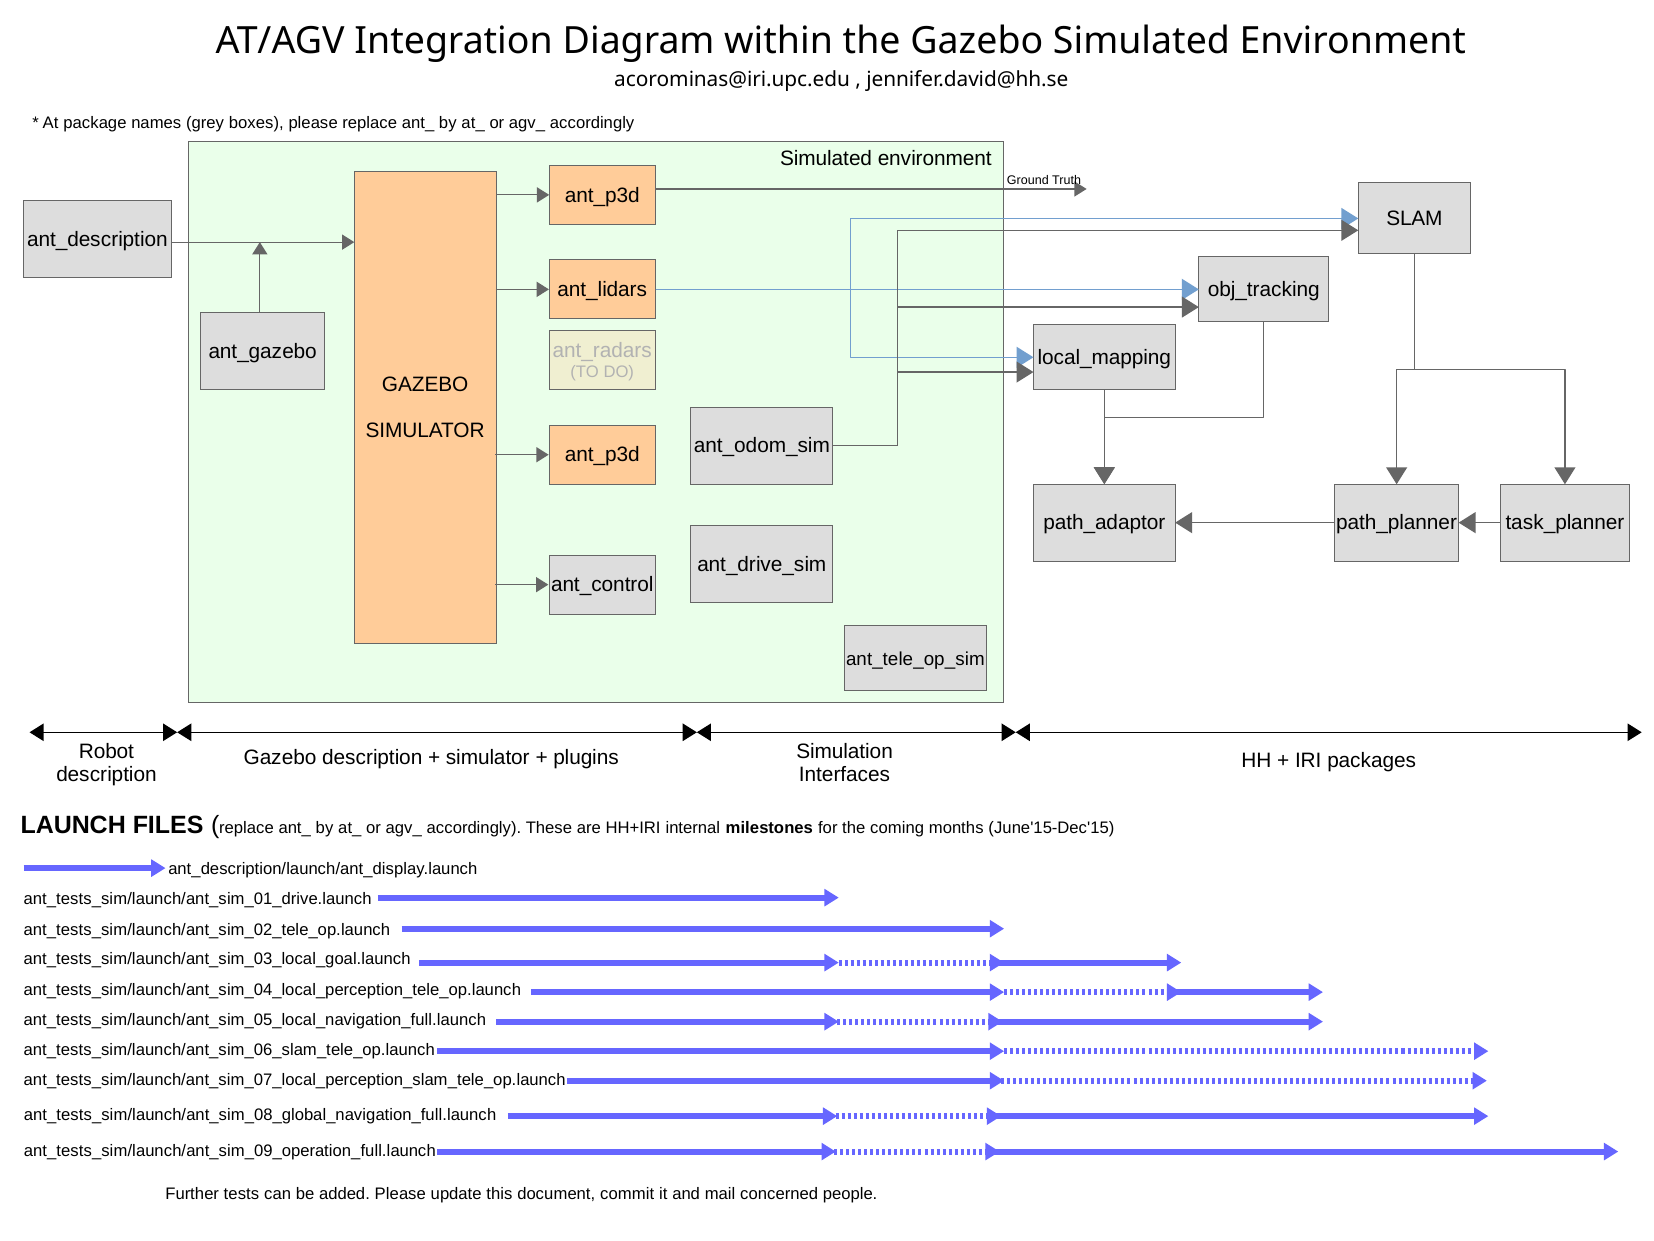

AT/AGV Integration Diagram within the Gazebo Simulated Environment
acorominas@iri.upc.edu , jennifer.david@hh.se
* At package names (grey boxes), please replace ant_ by at_ or agv_ accordingly
Simulated environment
ant_p3d
Ground Truth
GAZEBO
SIMULATOR
SLAM
ant_description
obj_tracking
ant_lidars
ant_gazebo
local_mapping
ant_radars
(TO DO)
ant_odom_sim
ant_p3d
path_adaptor
path_planner
task_planner
ant_drive_sim
ant_control
ant_tele_op_sim
Robot
description
Simulation
Interfaces
Gazebo description + simulator + plugins
HH + IRI packages
LAUNCH FILES (replace ant_ by at_ or agv_ accordingly). These are HH+IRI internal milestones for the coming months (June'15-Dec'15)
ant_description/launch/ant_display.launch
ant_tests_sim/launch/ant_sim_01_drive.launch
ant_tests_sim/launch/ant_sim_02_tele_op.launch
ant_tests_sim/launch/ant_sim_03_local_goal.launch
ant_tests_sim/launch/ant_sim_04_local_perception_tele_op.launch
ant_tests_sim/launch/ant_sim_05_local_navigation_full.launch
ant_tests_sim/launch/ant_sim_06_slam_tele_op.launch
ant_tests_sim/launch/ant_sim_07_local_perception_slam_tele_op.launch
ant_tests_sim/launch/ant_sim_08_global_navigation_full.launch
ant_tests_sim/launch/ant_sim_09_operation_full.launch
Further tests can be added. Please update this document, commit it and mail concerned people.